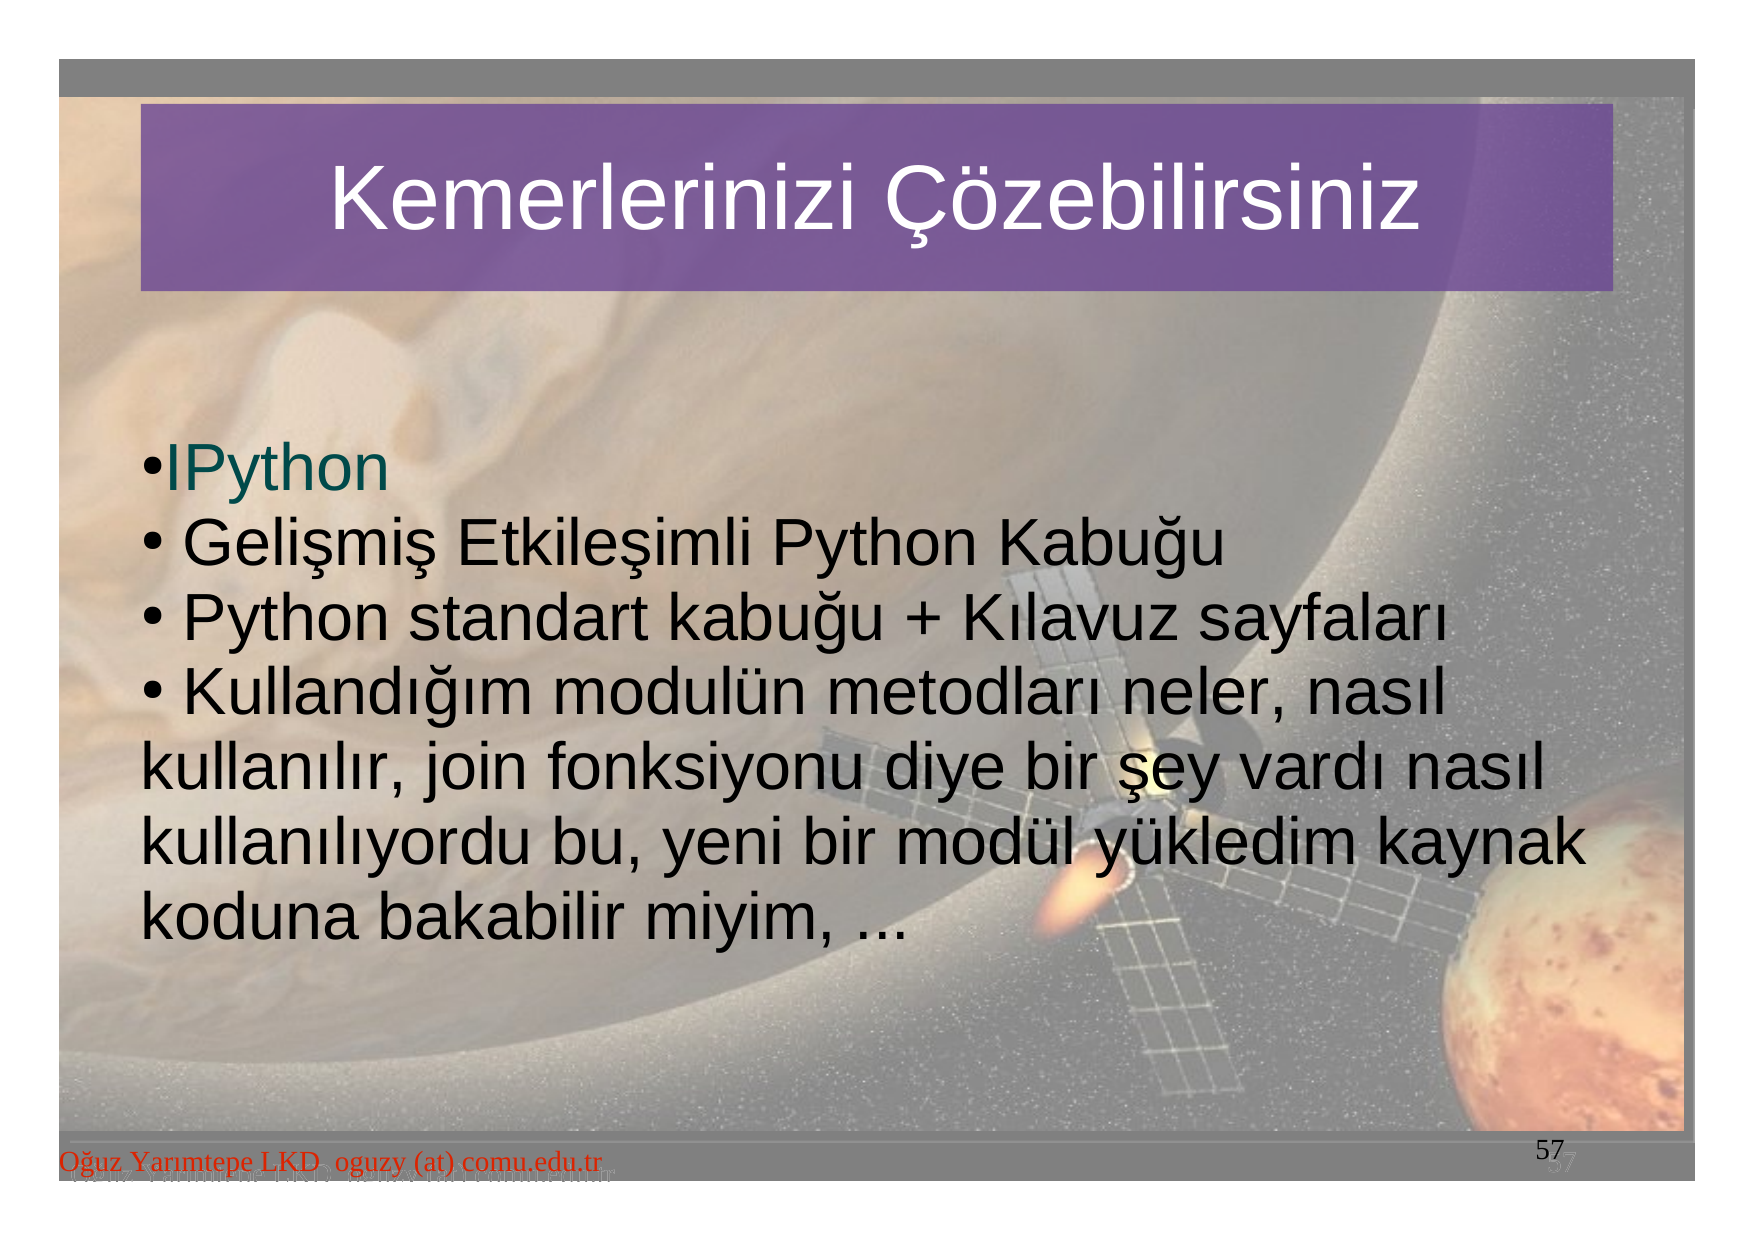

# Kemerlerinizi Çözebilirsiniz
IPython
 Gelişmiş Etkileşimli Python Kabuğu
 Python standart kabuğu + Kılavuz sayfaları
 Kullandığım modulün metodları neler, nasıl kullanılır, join fonksiyonu diye bir şey vardı nasıl kullanılıyordu bu, yeni bir modül yükledim kaynak koduna bakabilir miyim, ...